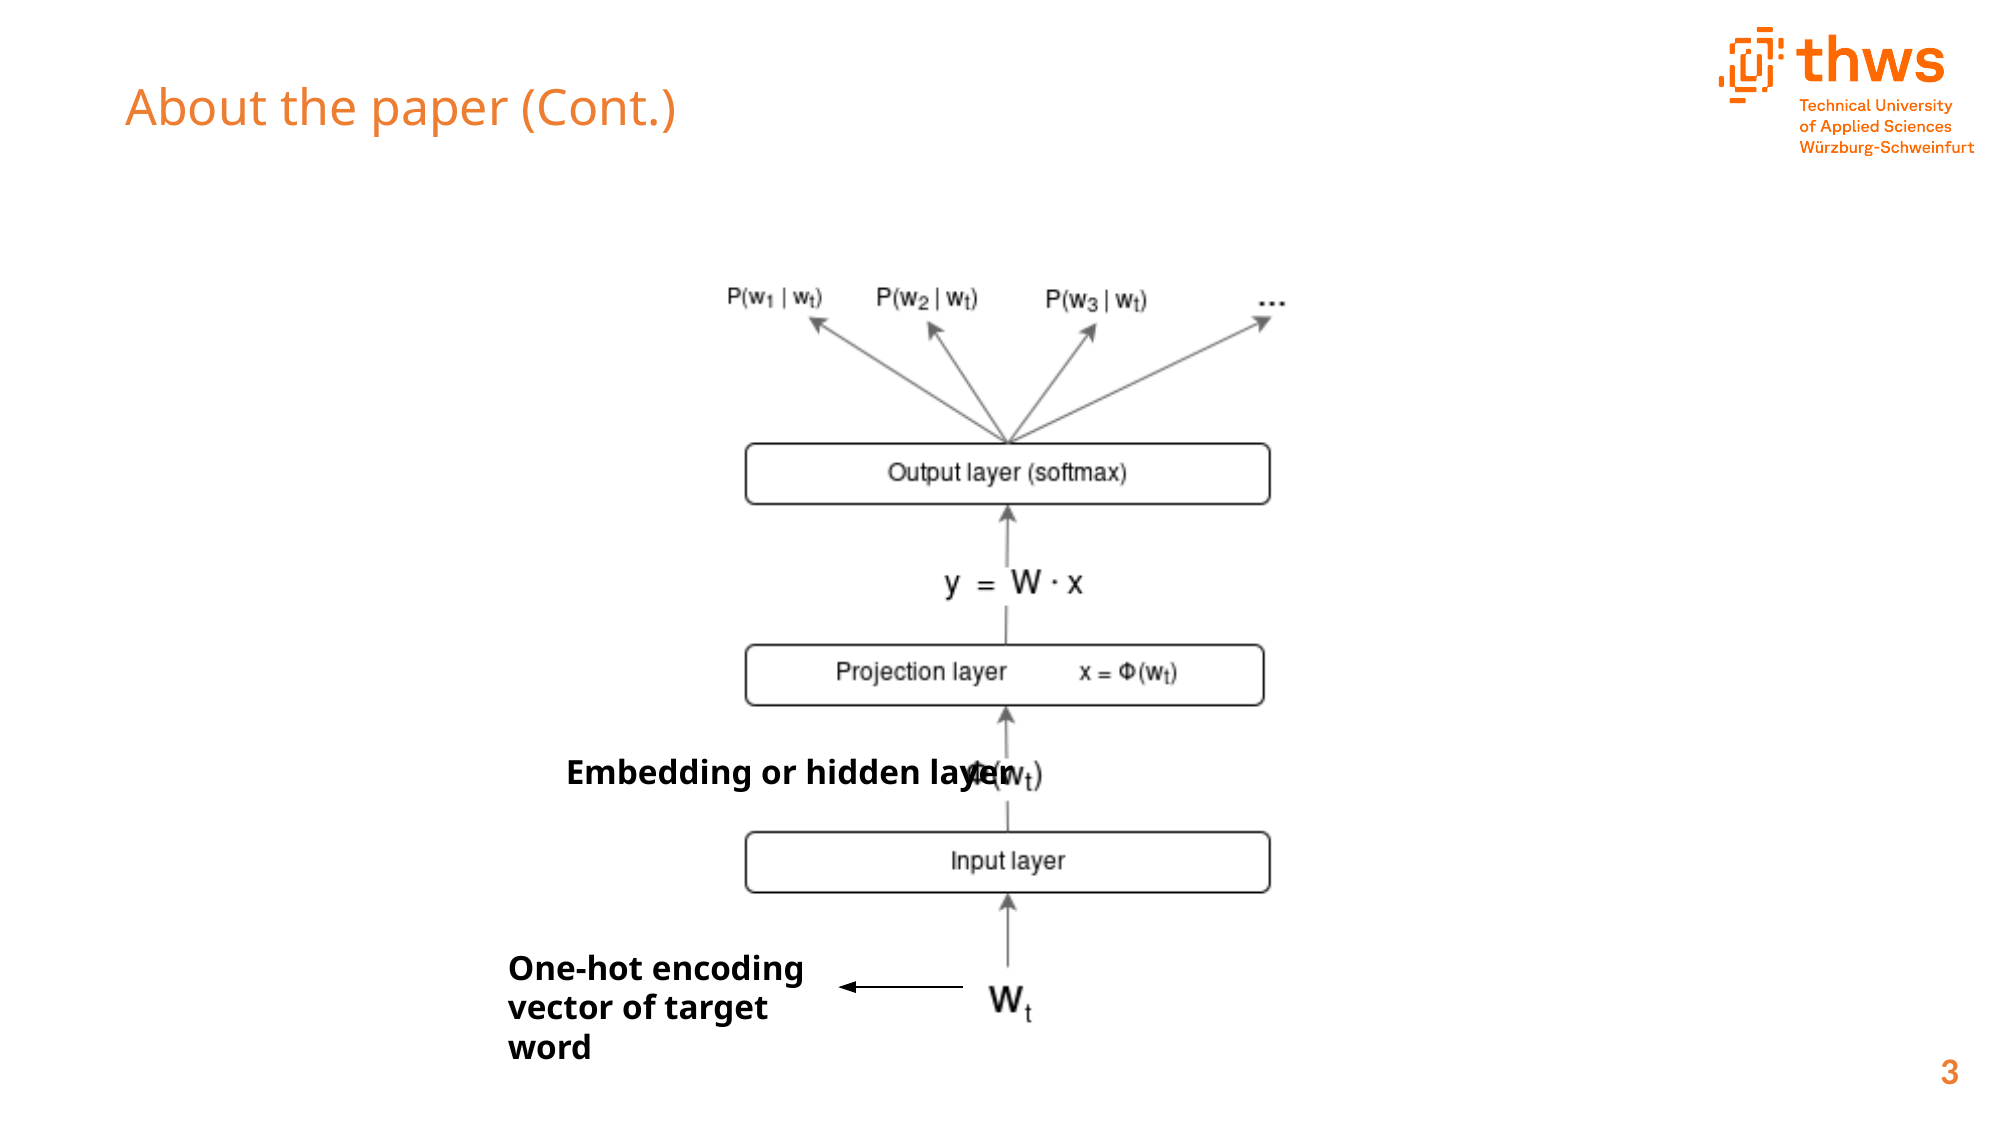

About the paper (Cont.)
Embedding or hidden layer
One-hot encoding vector of target word
3